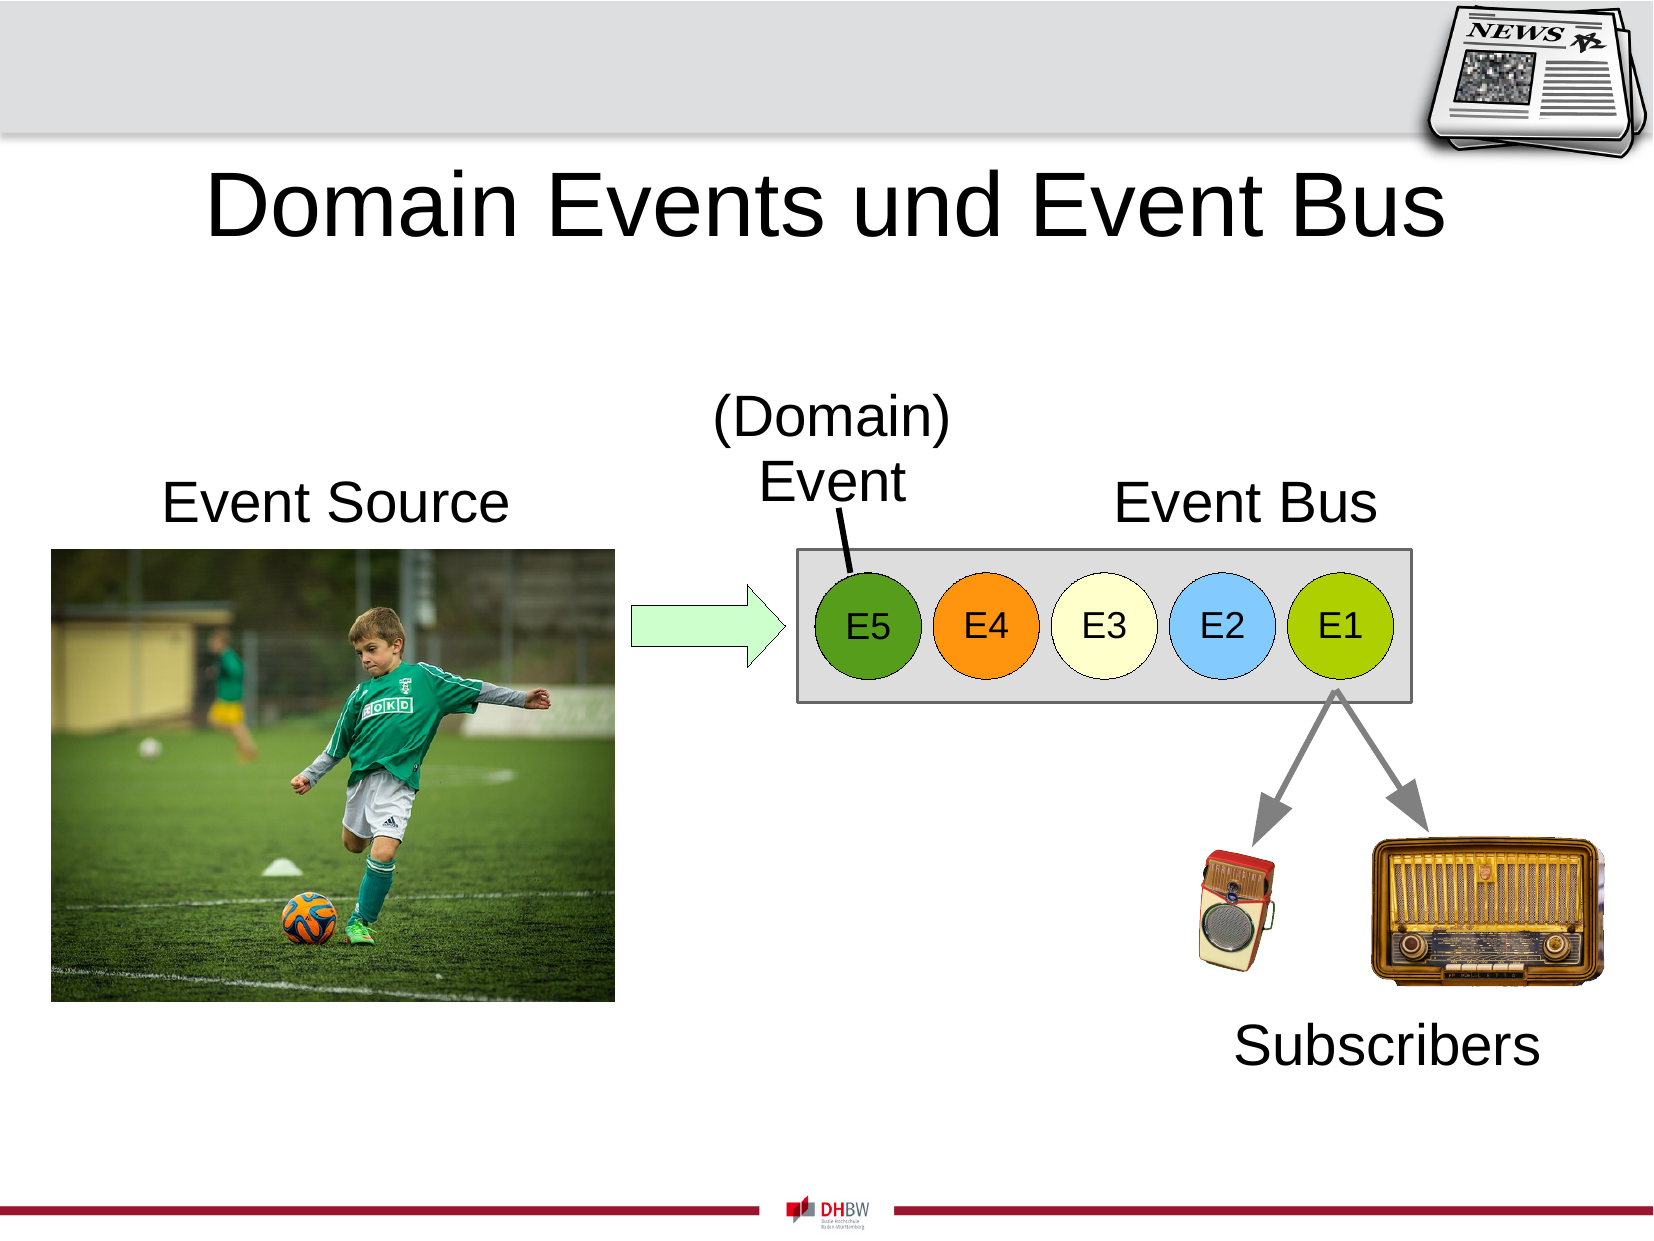

# Domain Events und Event Bus
(Domain)
Event
Event Source
Event Bus
E1
E1
E2
E3
E4
E1
E2
E3
E1
E2
E1
E2
E3
E4
E5
Subscribers